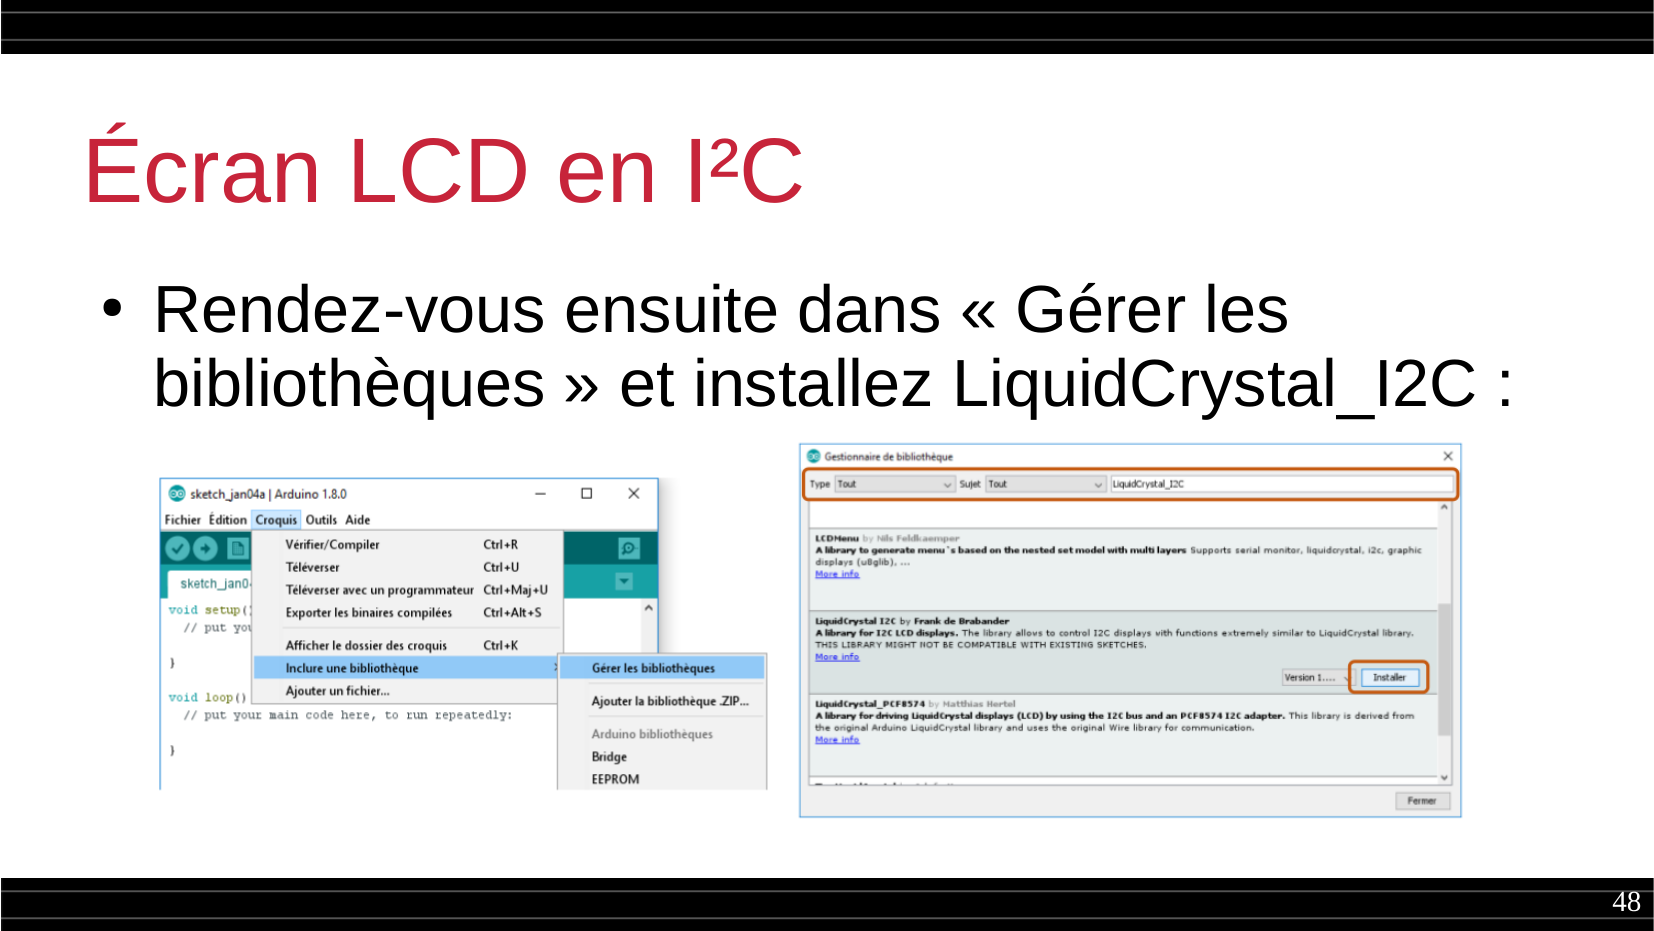

# Écran LCD en I²C
Rendez-vous ensuite dans « Gérer les bibliothèques » et installez LiquidCrystal_I2C :